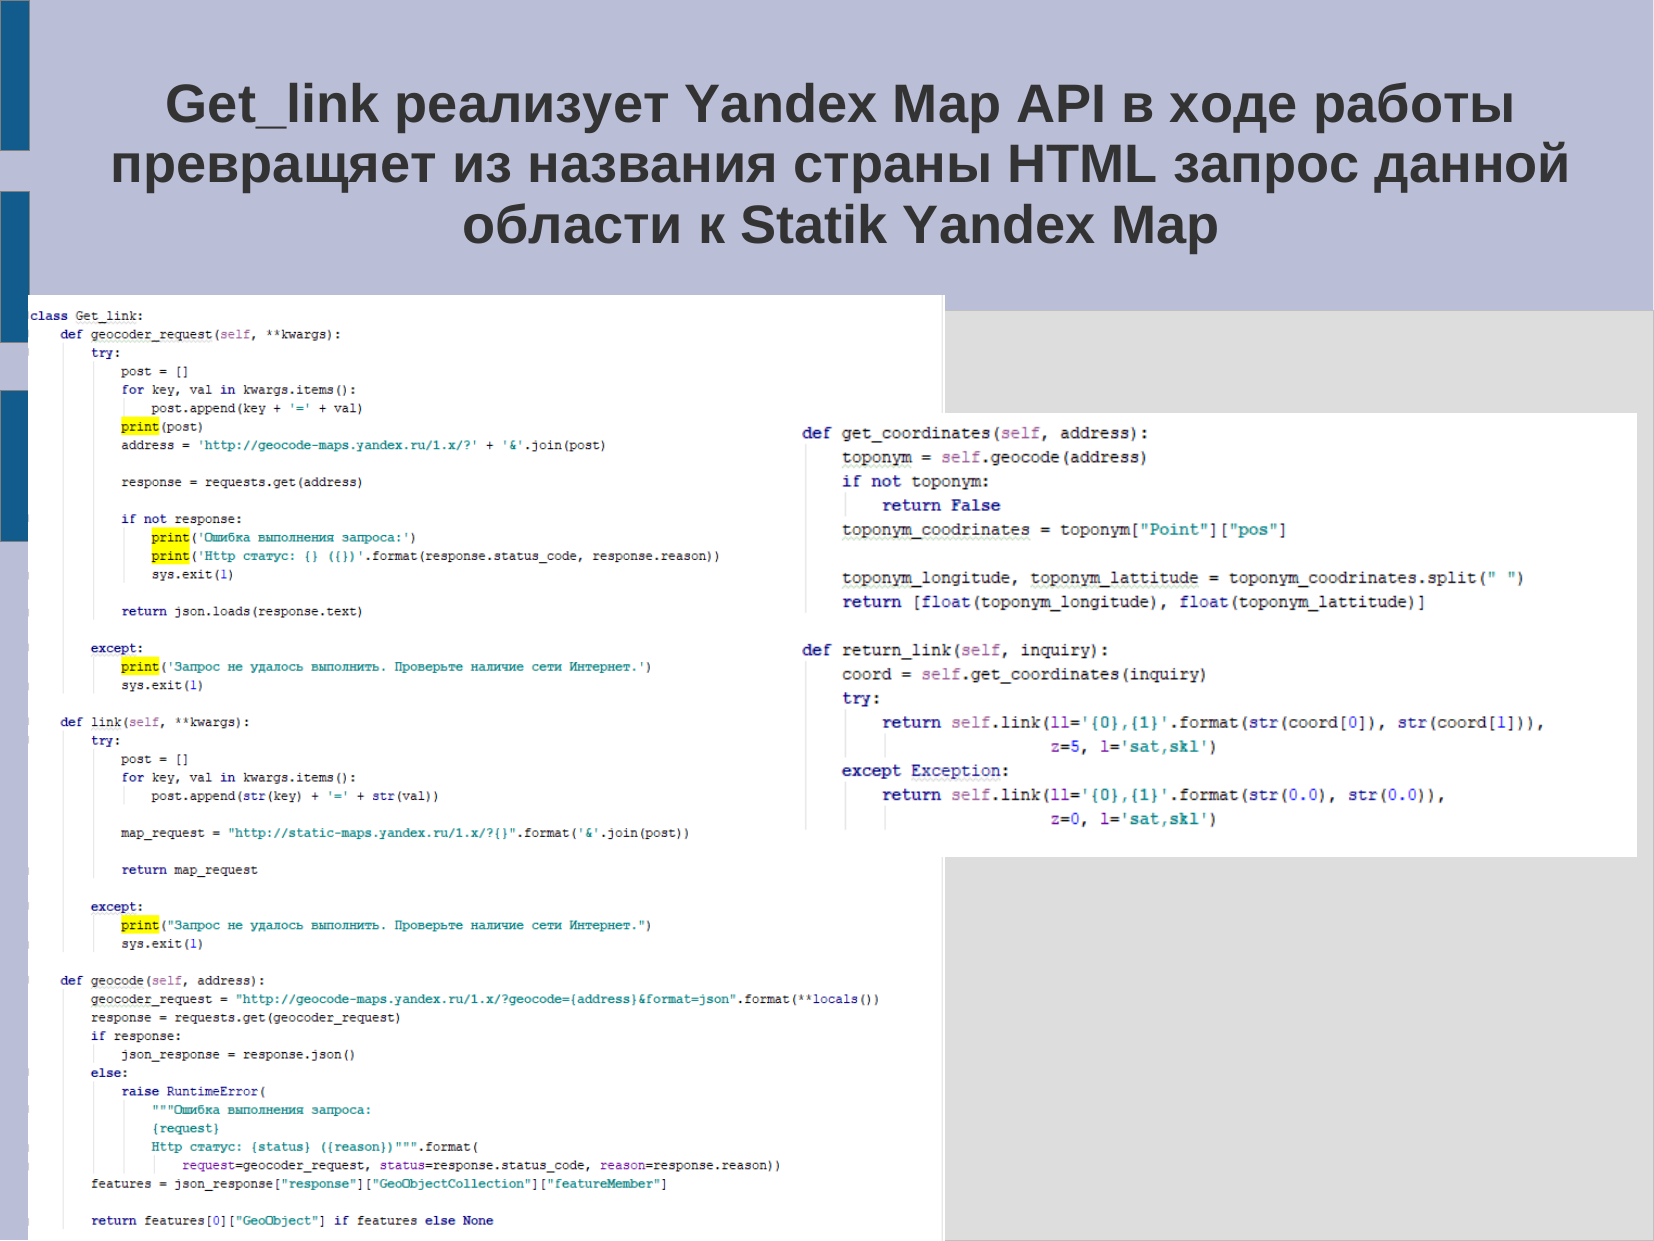

# Get_link реализует Yandex Map API в ходе работы превращяет из названия страны HTML запрос данной области к Statik Yandex Map